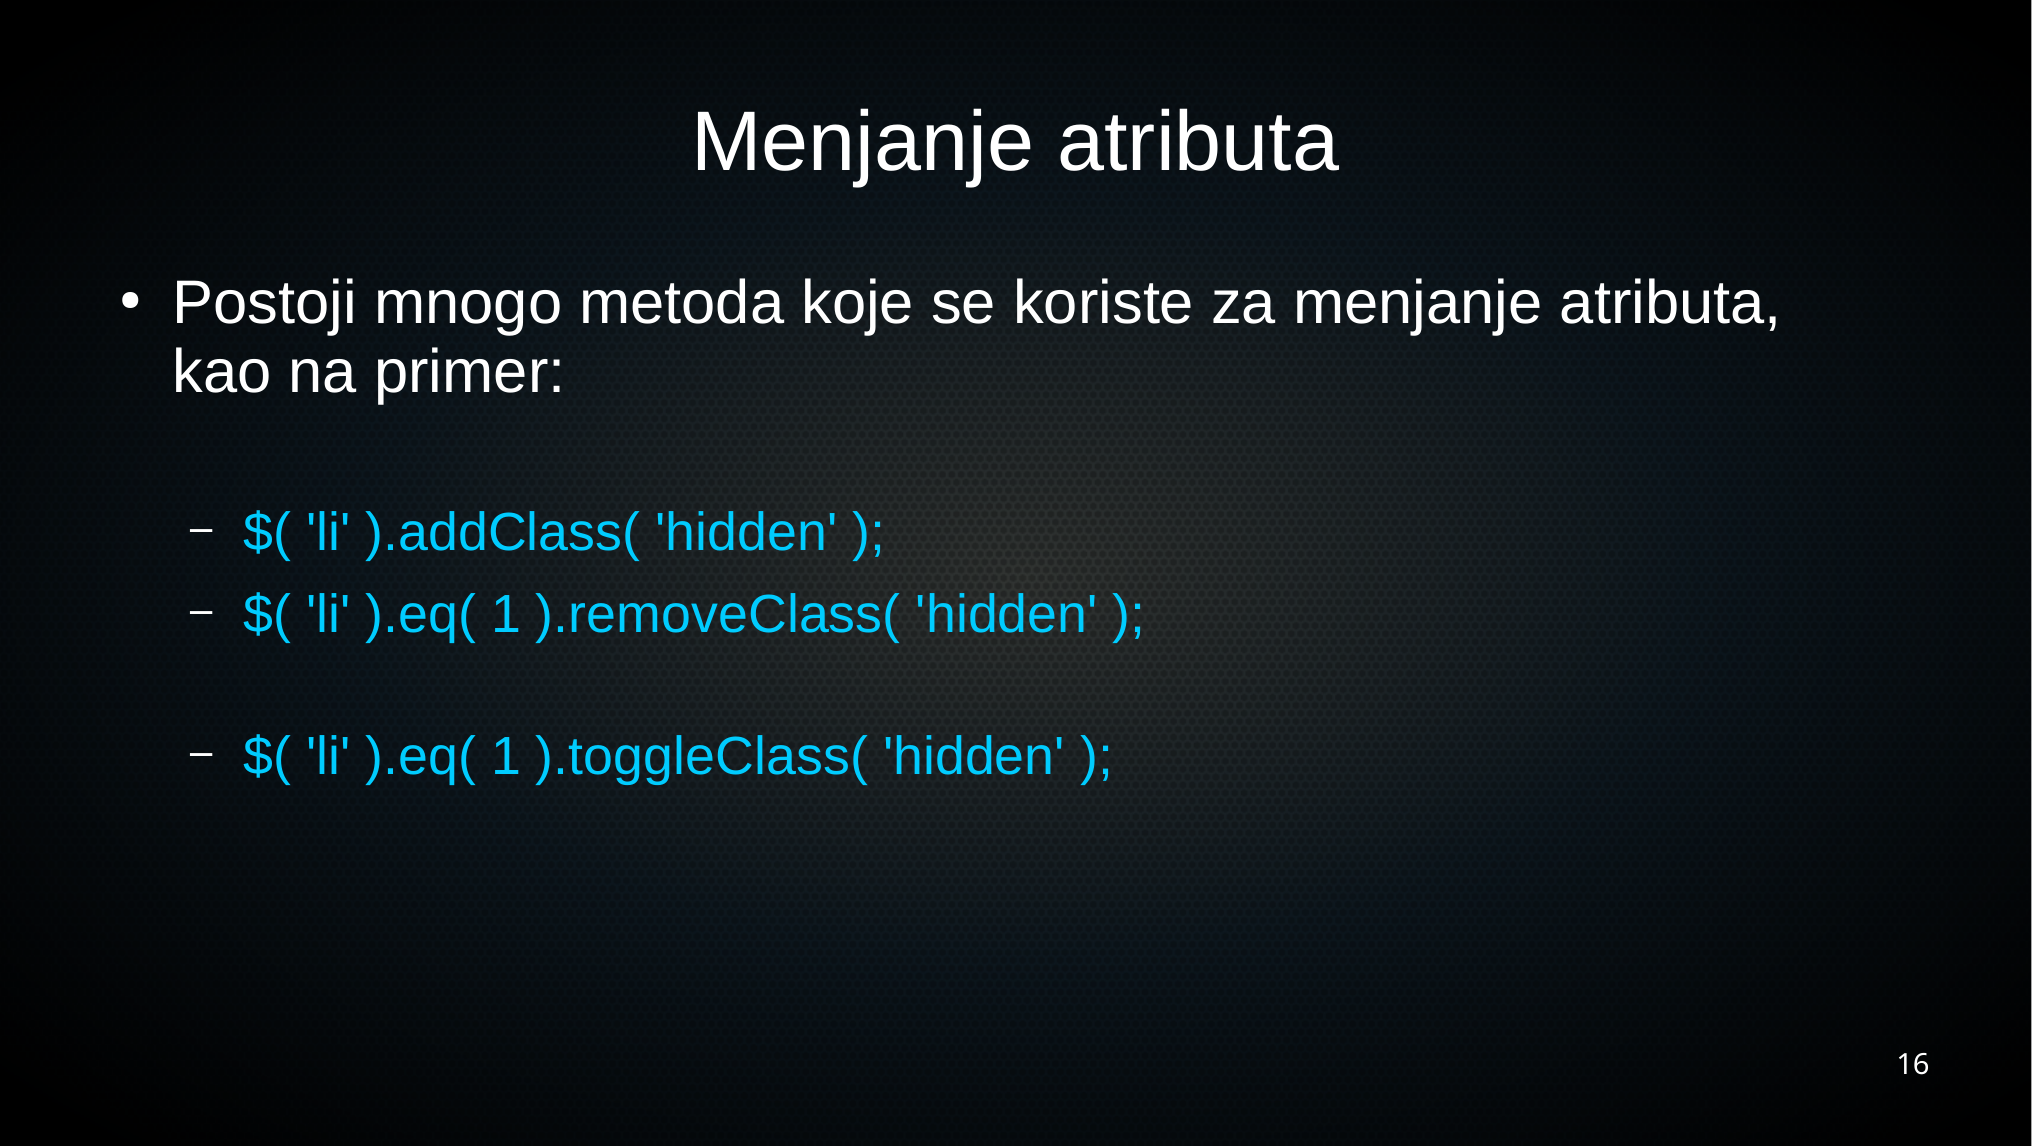

# Menjanje atributa
Postoji mnogo metoda koje se koriste za menjanje atributa, kao na primer:
$( 'li' ).addClass( 'hidden' );
$( 'li' ).eq( 1 ).removeClass( 'hidden' );
$( 'li' ).eq( 1 ).toggleClass( 'hidden' );
16